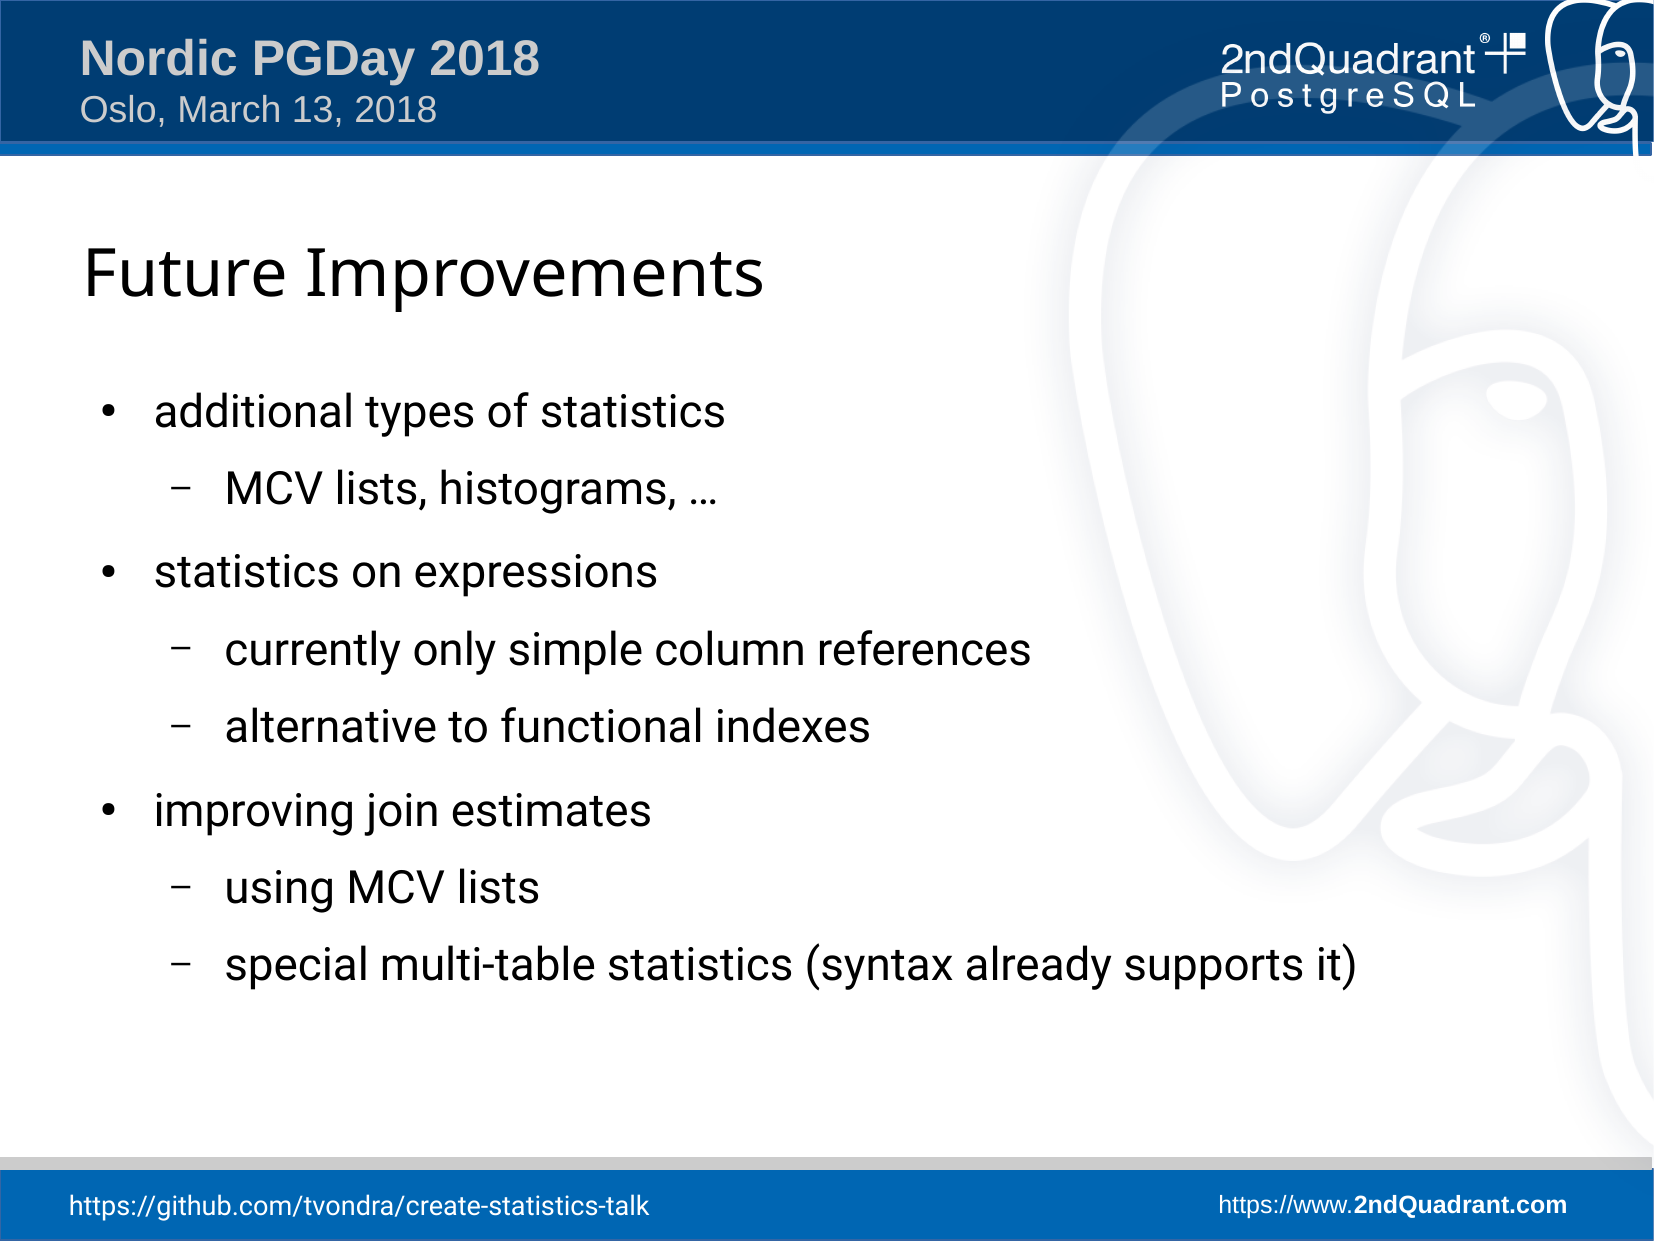

# Future Improvements
additional types of statistics
MCV lists, histograms, …
statistics on expressions
currently only simple column references
alternative to functional indexes
improving join estimates
using MCV lists
special multi-table statistics (syntax already supports it)